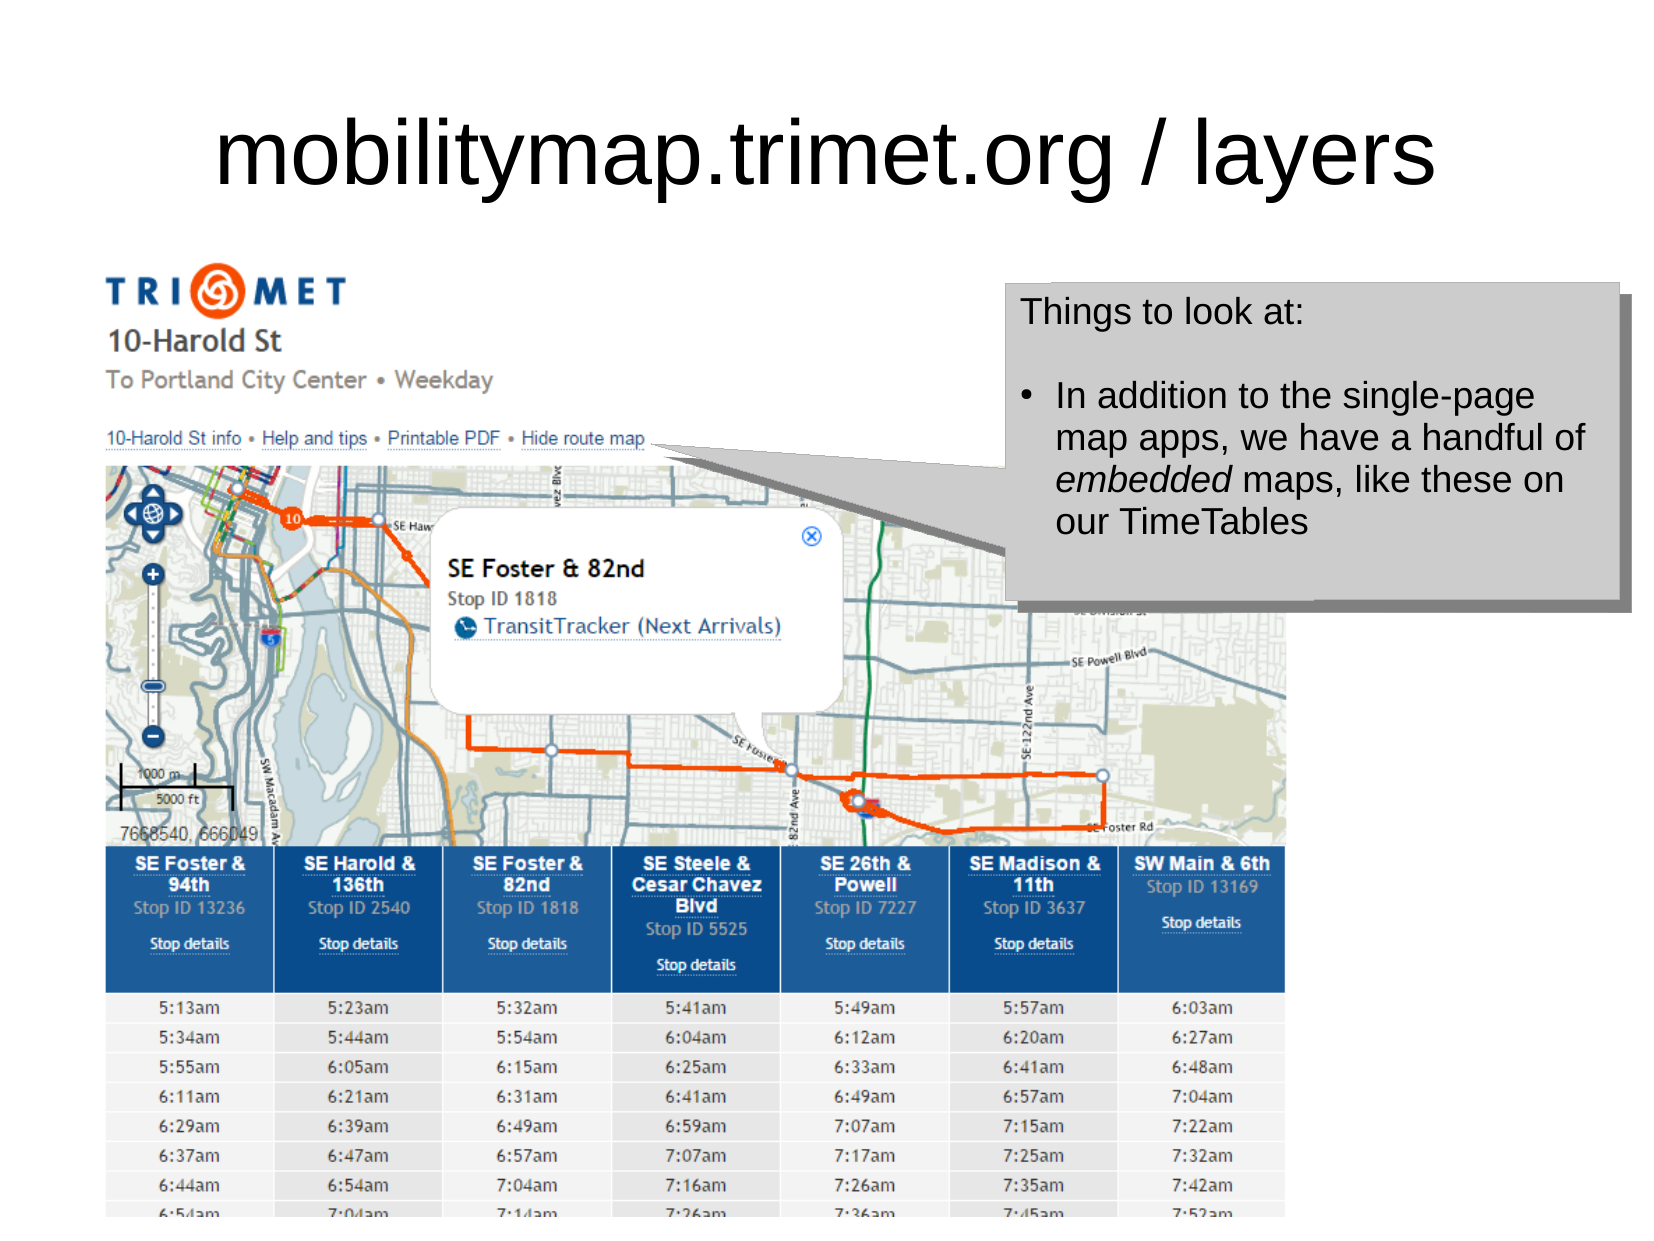

# mobilitymap.trimet.org / layers
Things to look at:
In addition to the single-page map apps, we have a handful of embedded maps, like these on our TimeTables